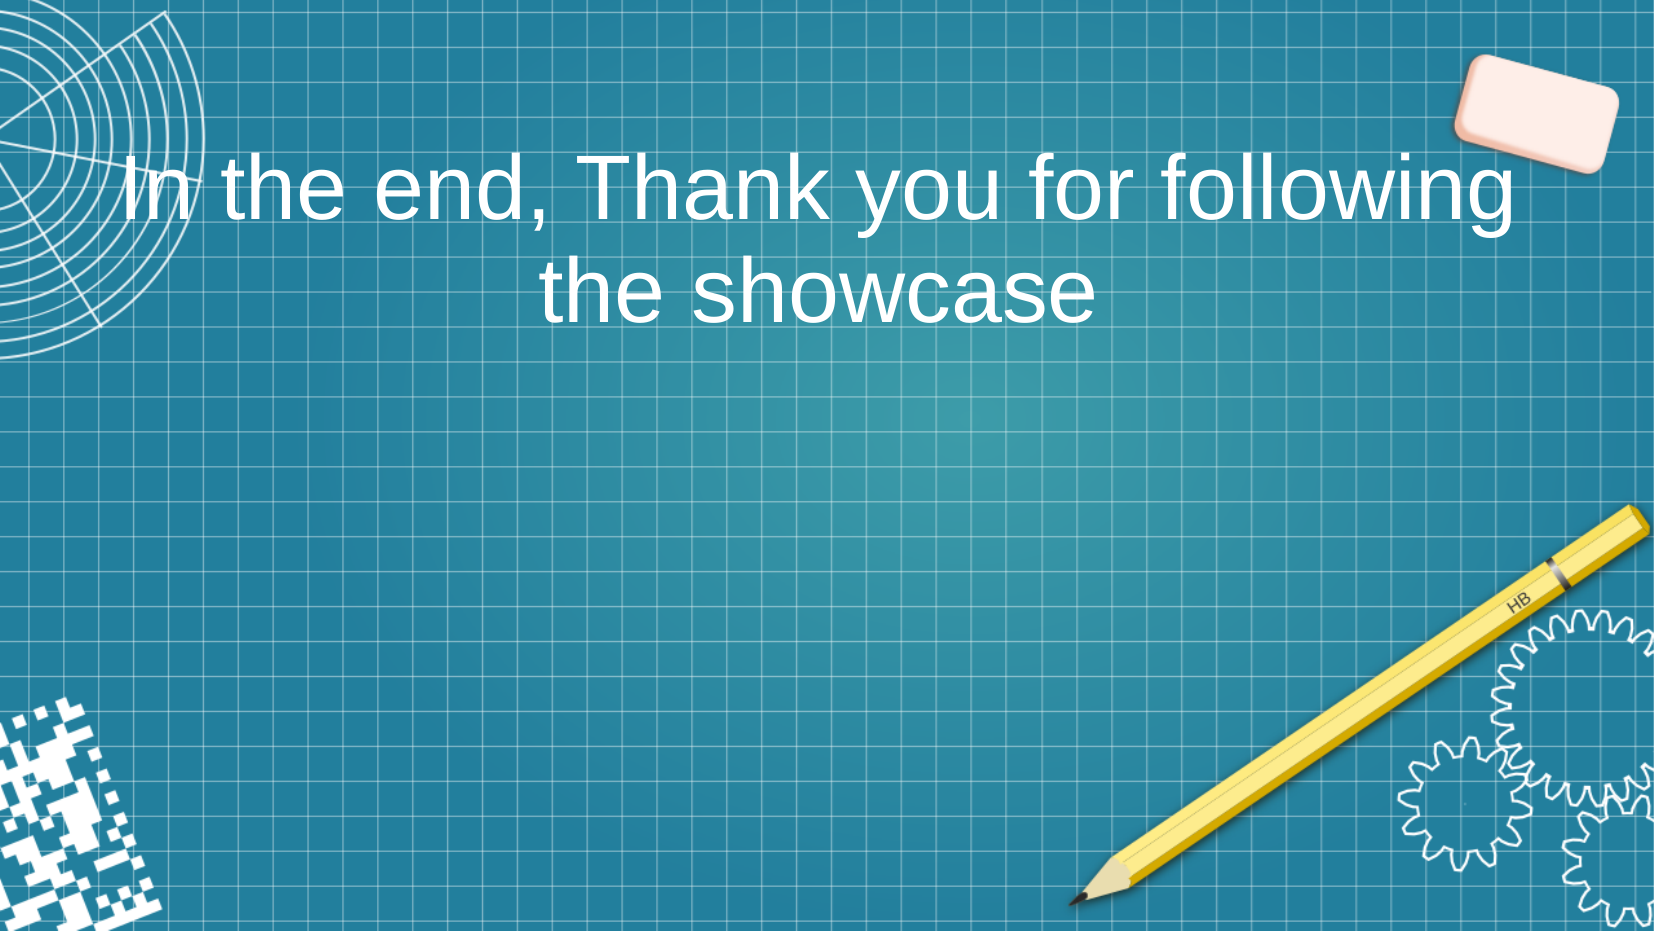

# In the end, Thank you for following the showcase